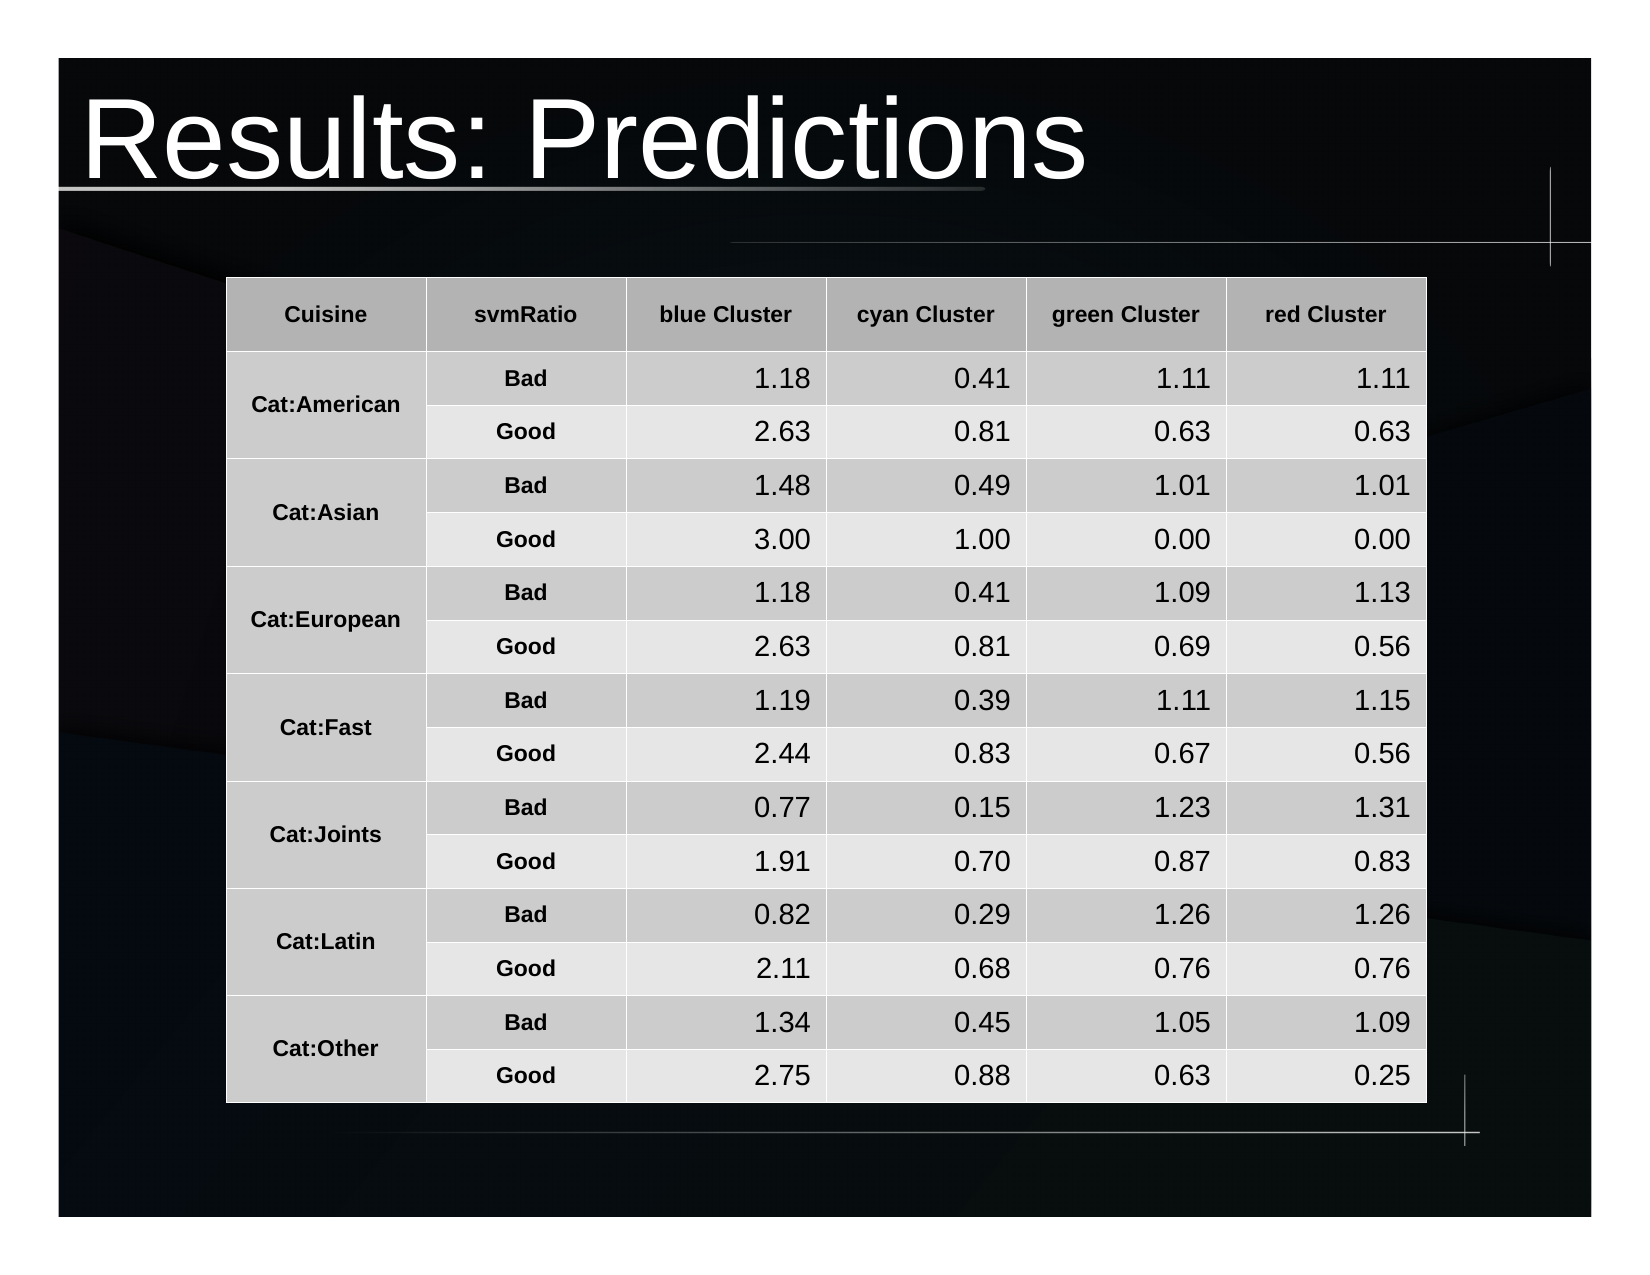

# Results: Predictions
| Cuisine | svmRatio | blue Cluster | cyan Cluster | green Cluster | red Cluster |
| --- | --- | --- | --- | --- | --- |
| Cat:American | Bad | 1.18 | 0.41 | 1.11 | 1.11 |
| | Good | 2.63 | 0.81 | 0.63 | 0.63 |
| Cat:Asian | Bad | 1.48 | 0.49 | 1.01 | 1.01 |
| | Good | 3.00 | 1.00 | 0.00 | 0.00 |
| Cat:European | Bad | 1.18 | 0.41 | 1.09 | 1.13 |
| | Good | 2.63 | 0.81 | 0.69 | 0.56 |
| Cat:Fast | Bad | 1.19 | 0.39 | 1.11 | 1.15 |
| | Good | 2.44 | 0.83 | 0.67 | 0.56 |
| Cat:Joints | Bad | 0.77 | 0.15 | 1.23 | 1.31 |
| | Good | 1.91 | 0.70 | 0.87 | 0.83 |
| Cat:Latin | Bad | 0.82 | 0.29 | 1.26 | 1.26 |
| | Good | 2.11 | 0.68 | 0.76 | 0.76 |
| Cat:Other | Bad | 1.34 | 0.45 | 1.05 | 1.09 |
| | Good | 2.75 | 0.88 | 0.63 | 0.25 |